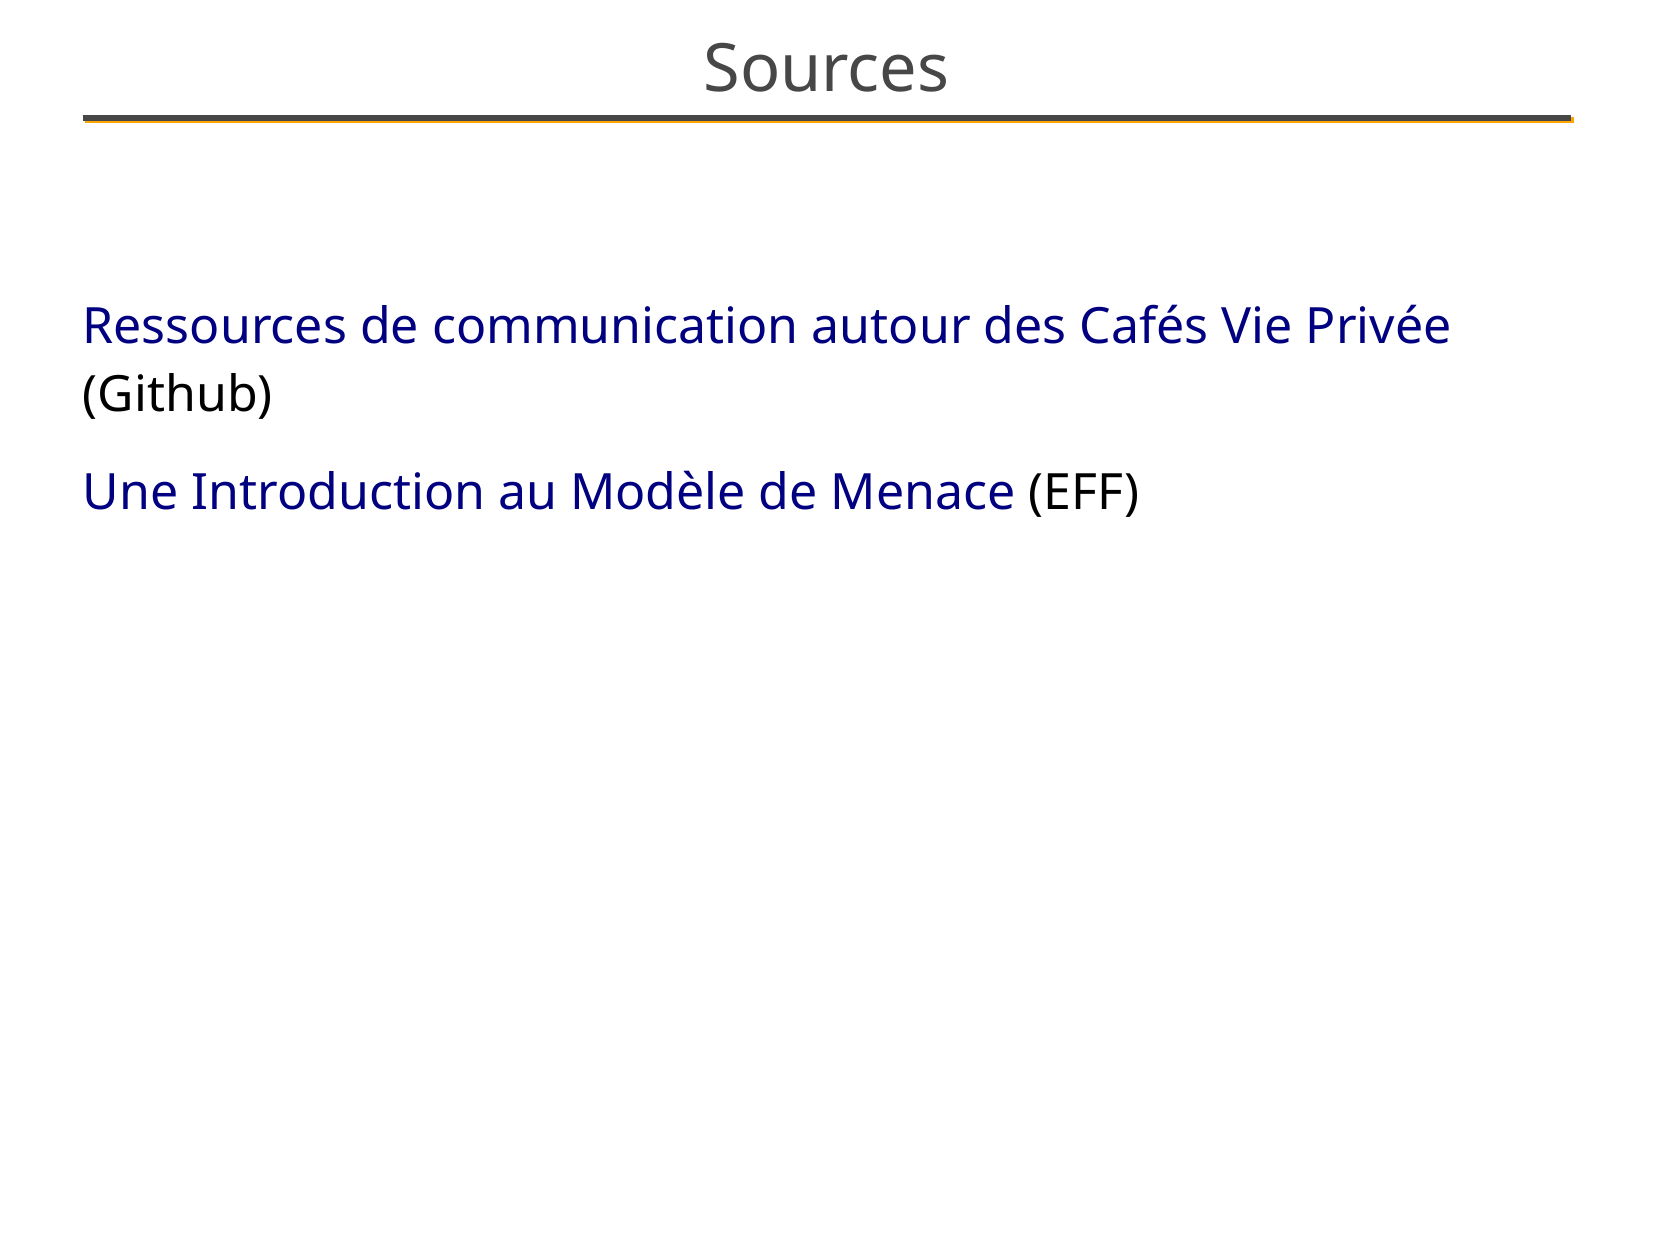

# Sources
Ressources de communication autour des Cafés Vie Privée(Github)
Une Introduction au Modèle de Menace (EFF)